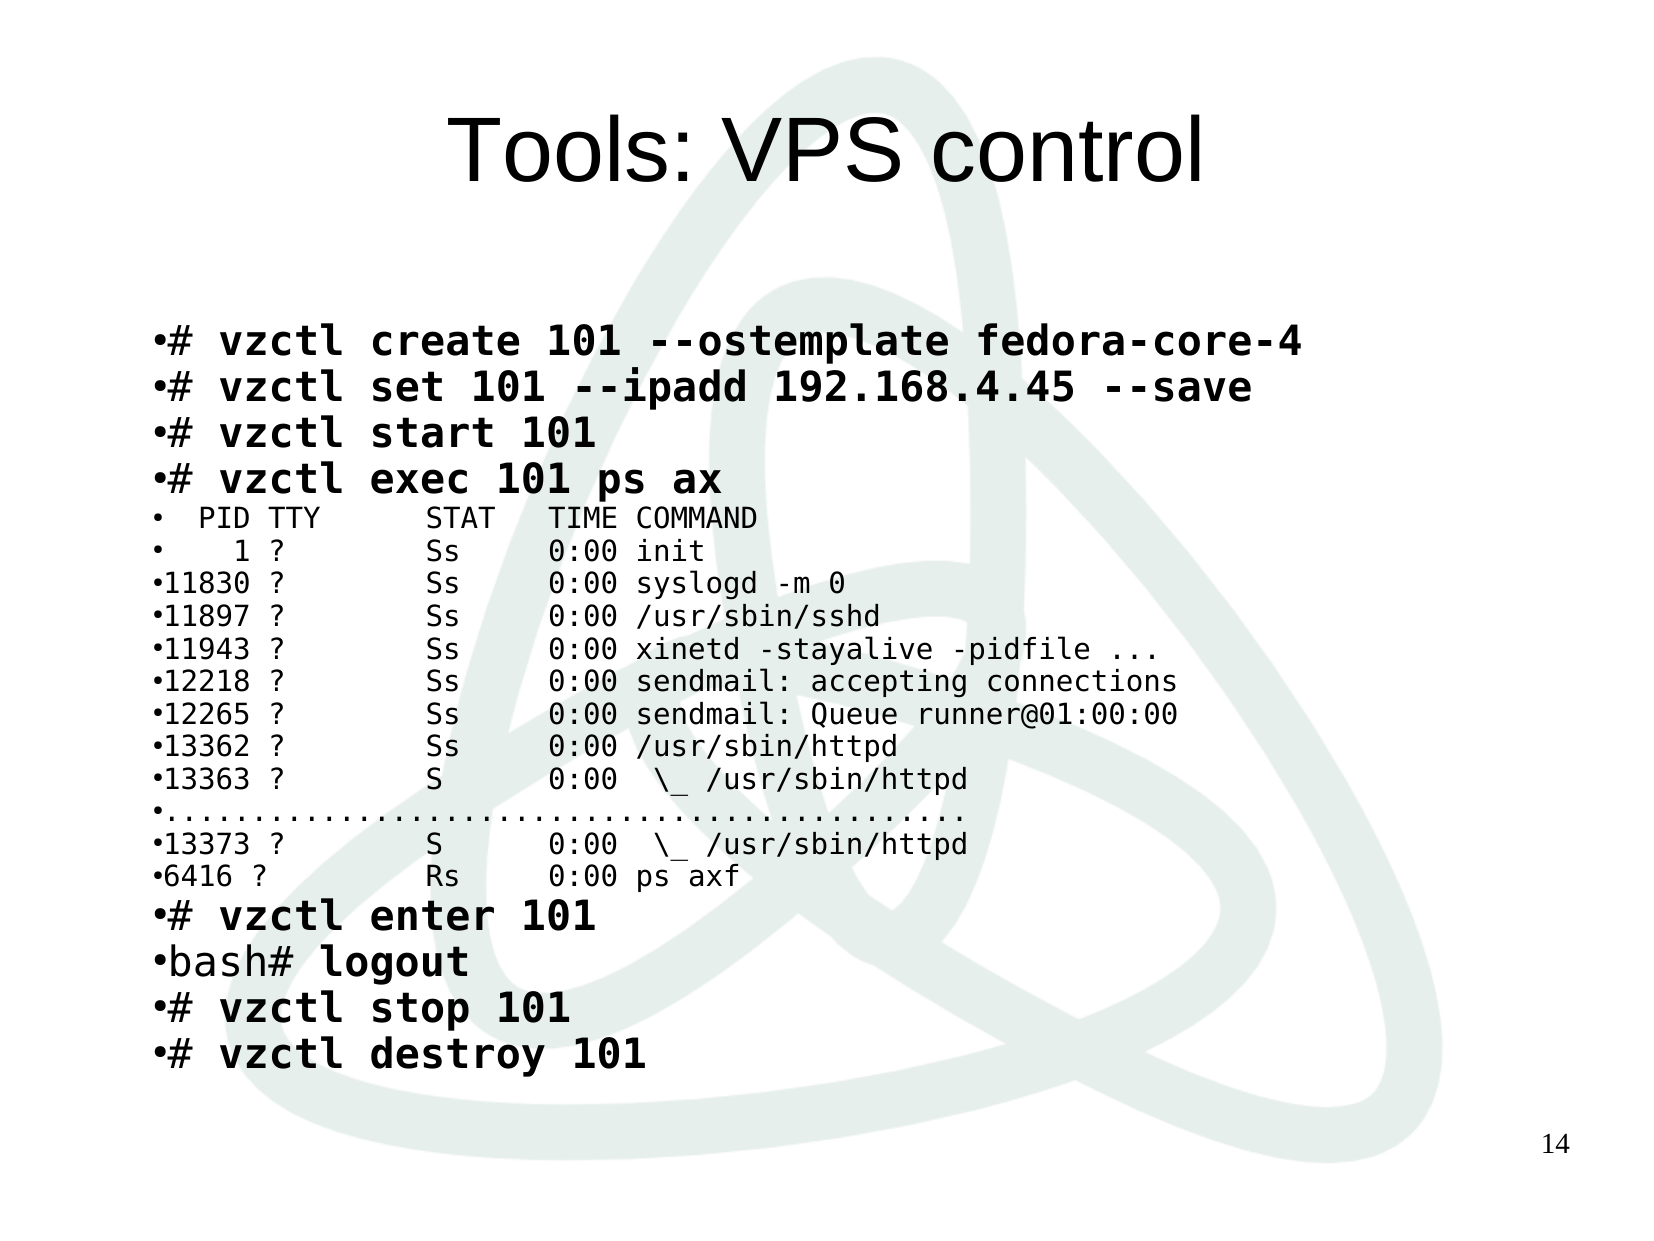

# Tools: VPS control
# vzctl create 101 --ostemplate fedora-core-4
# vzctl set 101 --ipadd 192.168.4.45 --save
# vzctl start 101
# vzctl exec 101 ps ax
 PID TTY STAT TIME COMMAND
 1 ? Ss 0:00 init
11830 ? Ss 0:00 syslogd -m 0
11897 ? Ss 0:00 /usr/sbin/sshd
11943 ? Ss 0:00 xinetd -stayalive -pidfile ...
12218 ? Ss 0:00 sendmail: accepting connections
12265 ? Ss 0:00 sendmail: Queue runner@01:00:00
13362 ? Ss 0:00 /usr/sbin/httpd
13363 ? S 0:00 \_ /usr/sbin/httpd
..............................................
13373 ? S 0:00 \_ /usr/sbin/httpd
6416 ? Rs 0:00 ps axf
# vzctl enter 101
bash# logout
# vzctl stop 101
# vzctl destroy 101